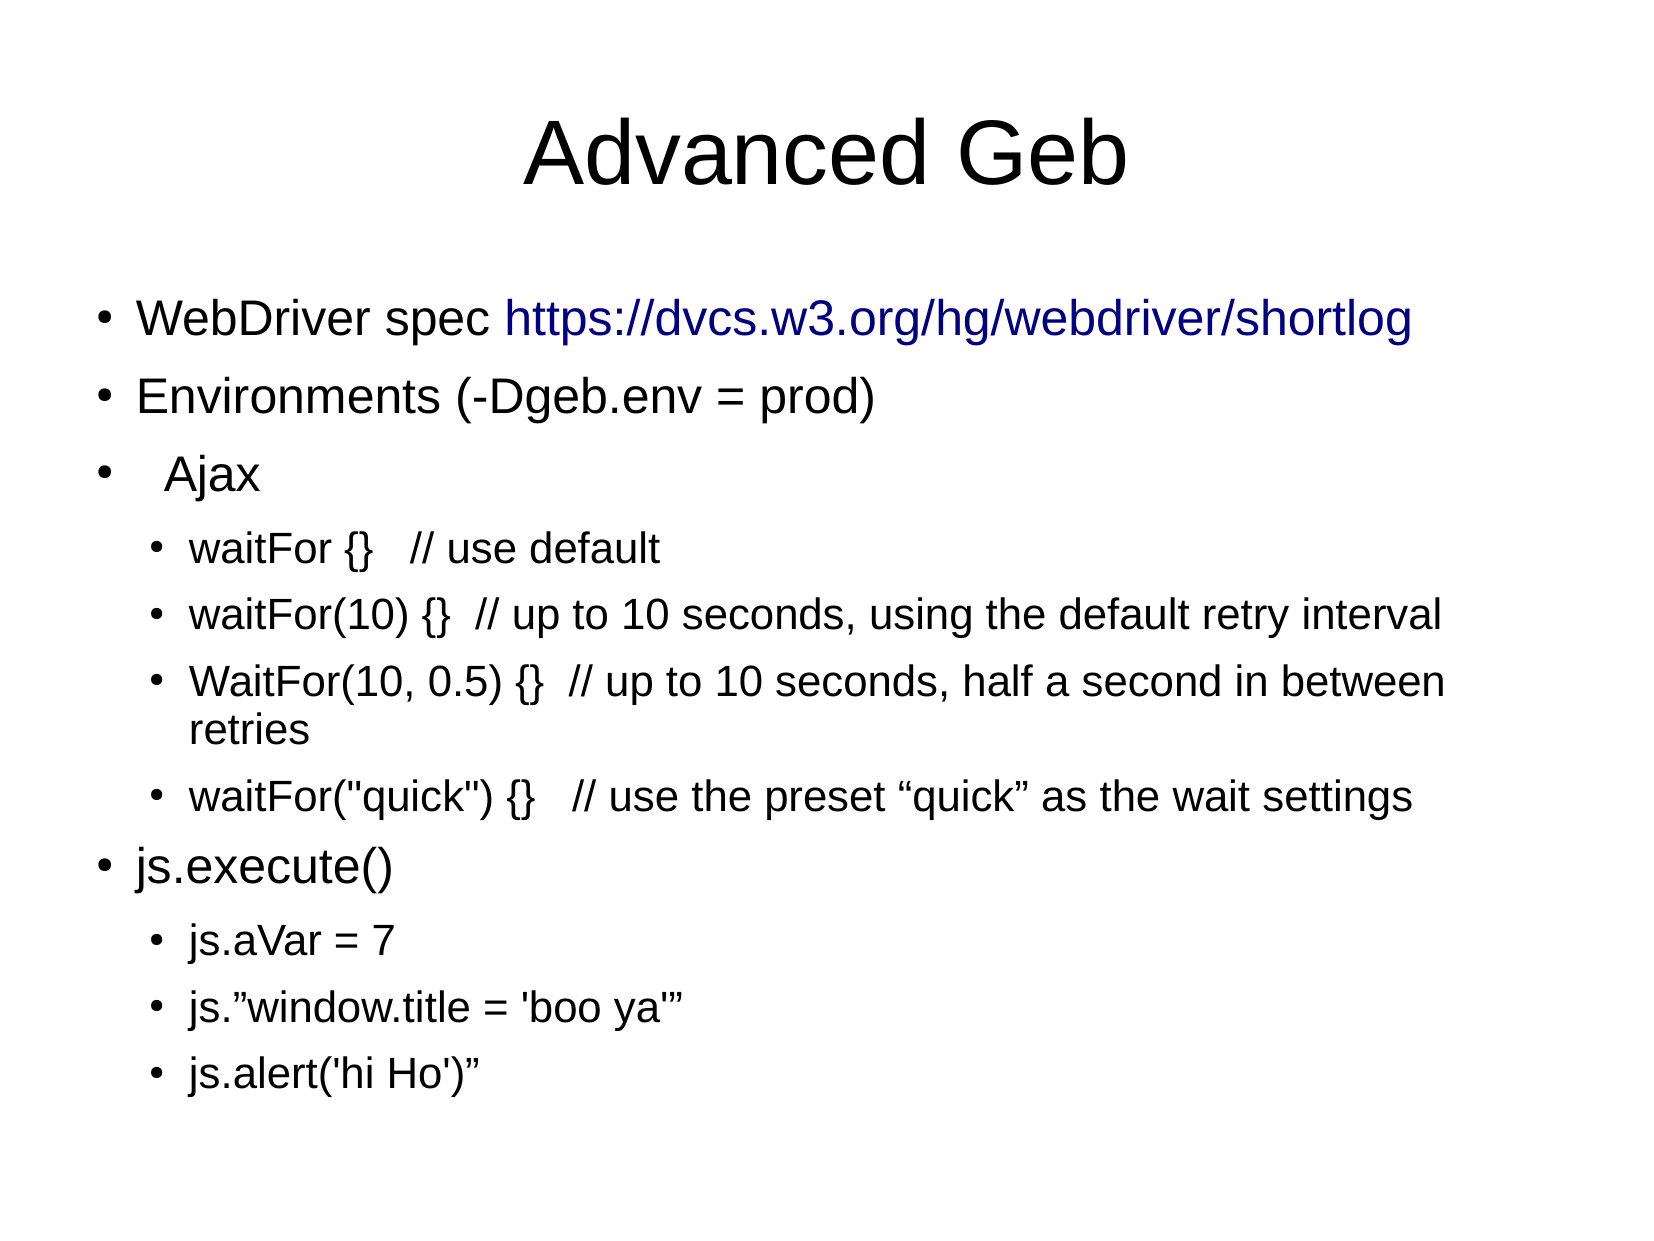

# Advanced Geb
WebDriver spec https://dvcs.w3.org/hg/webdriver/shortlog
Environments (-Dgeb.env = prod)
 Ajax
waitFor {} // use default
waitFor(10) {} // up to 10 seconds, using the default retry interval
WaitFor(10, 0.5) {} // up to 10 seconds, half a second in between retries
waitFor("quick") {} // use the preset “quick” as the wait settings
js.execute()
js.aVar = 7
js.”window.title = 'boo ya'”
js.alert('hi Ho')”